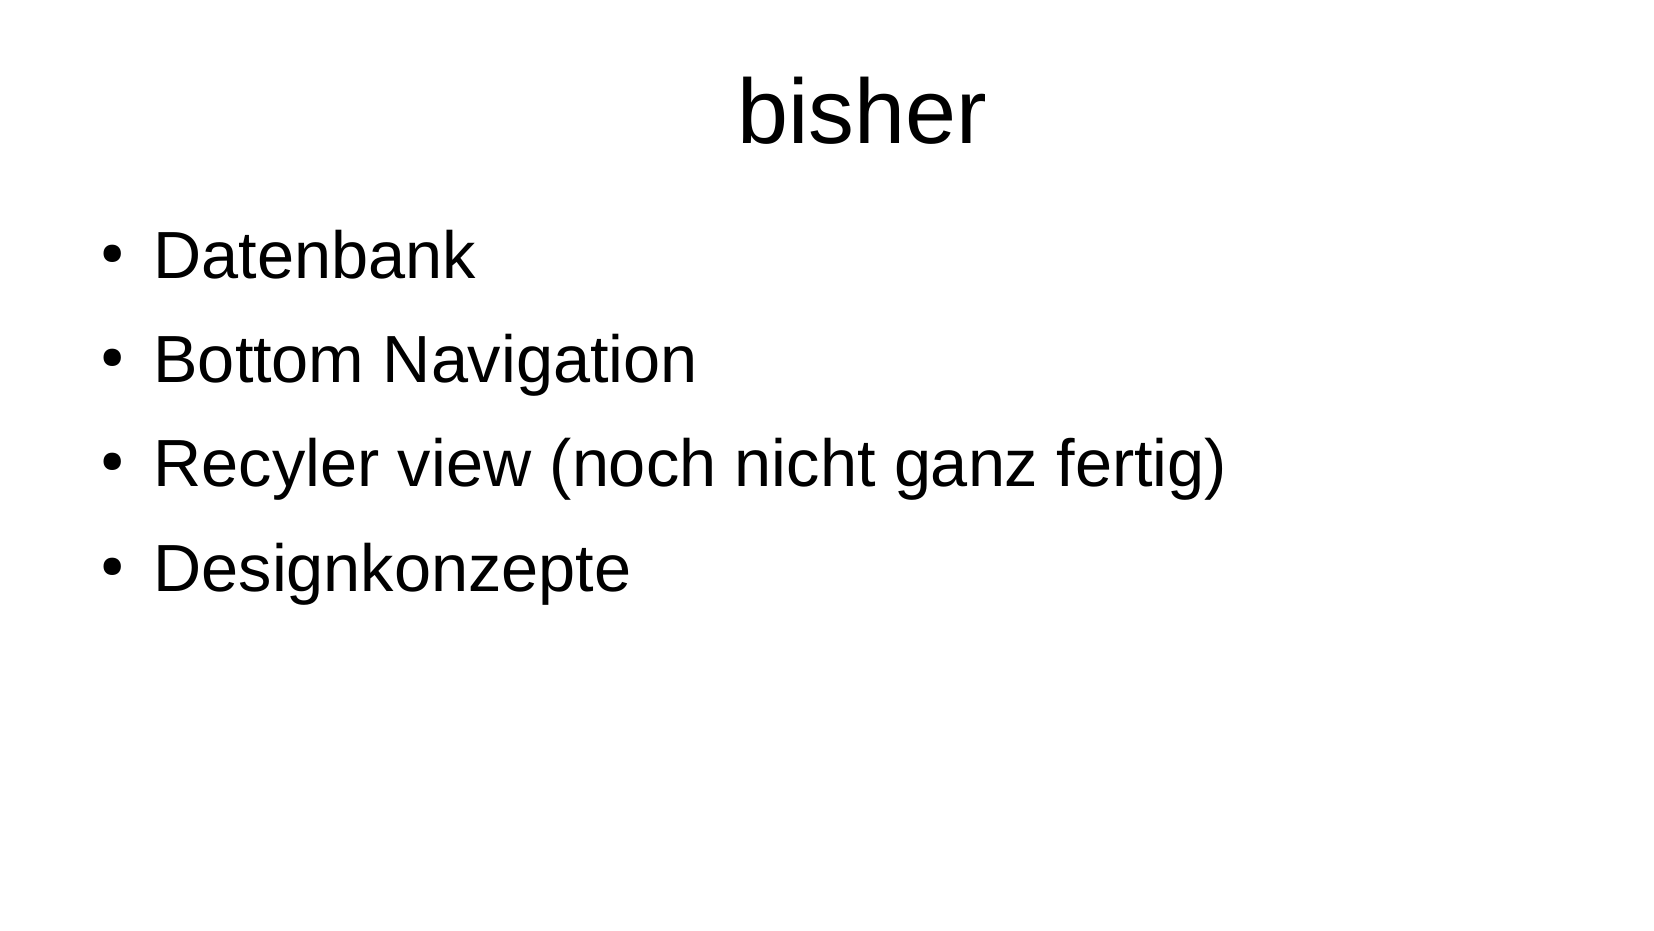

# bisher
Datenbank
Bottom Navigation
Recyler view (noch nicht ganz fertig)
Designkonzepte